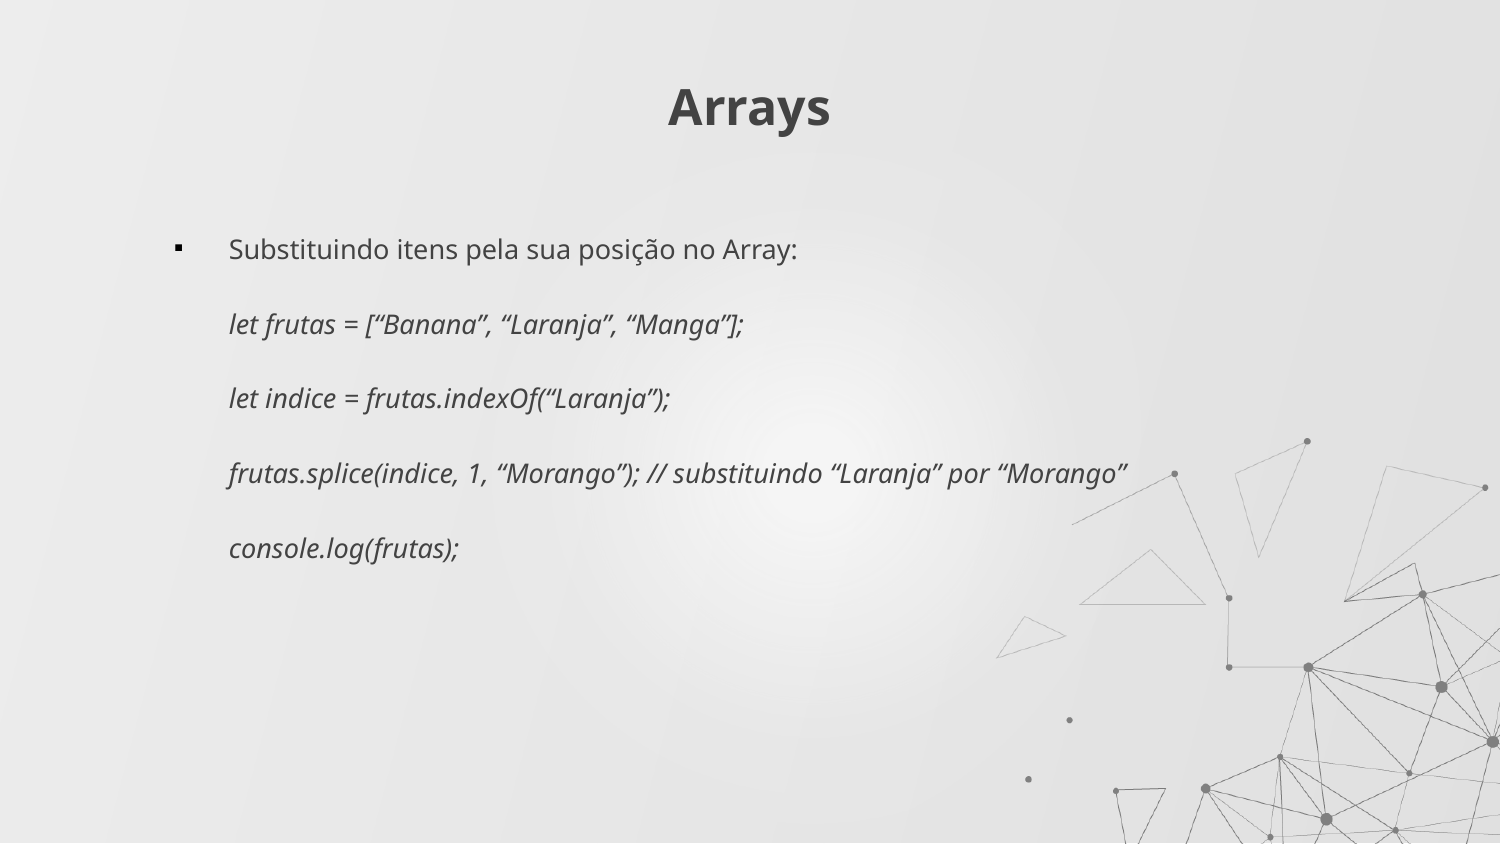

Arrays
# Substituindo itens pela sua posição no Array:
let frutas = [“Banana”, “Laranja”, “Manga”];
let indice = frutas.indexOf(“Laranja”);
frutas.splice(indice, 1, “Morango”); // substituindo “Laranja” por “Morango”
console.log(frutas);